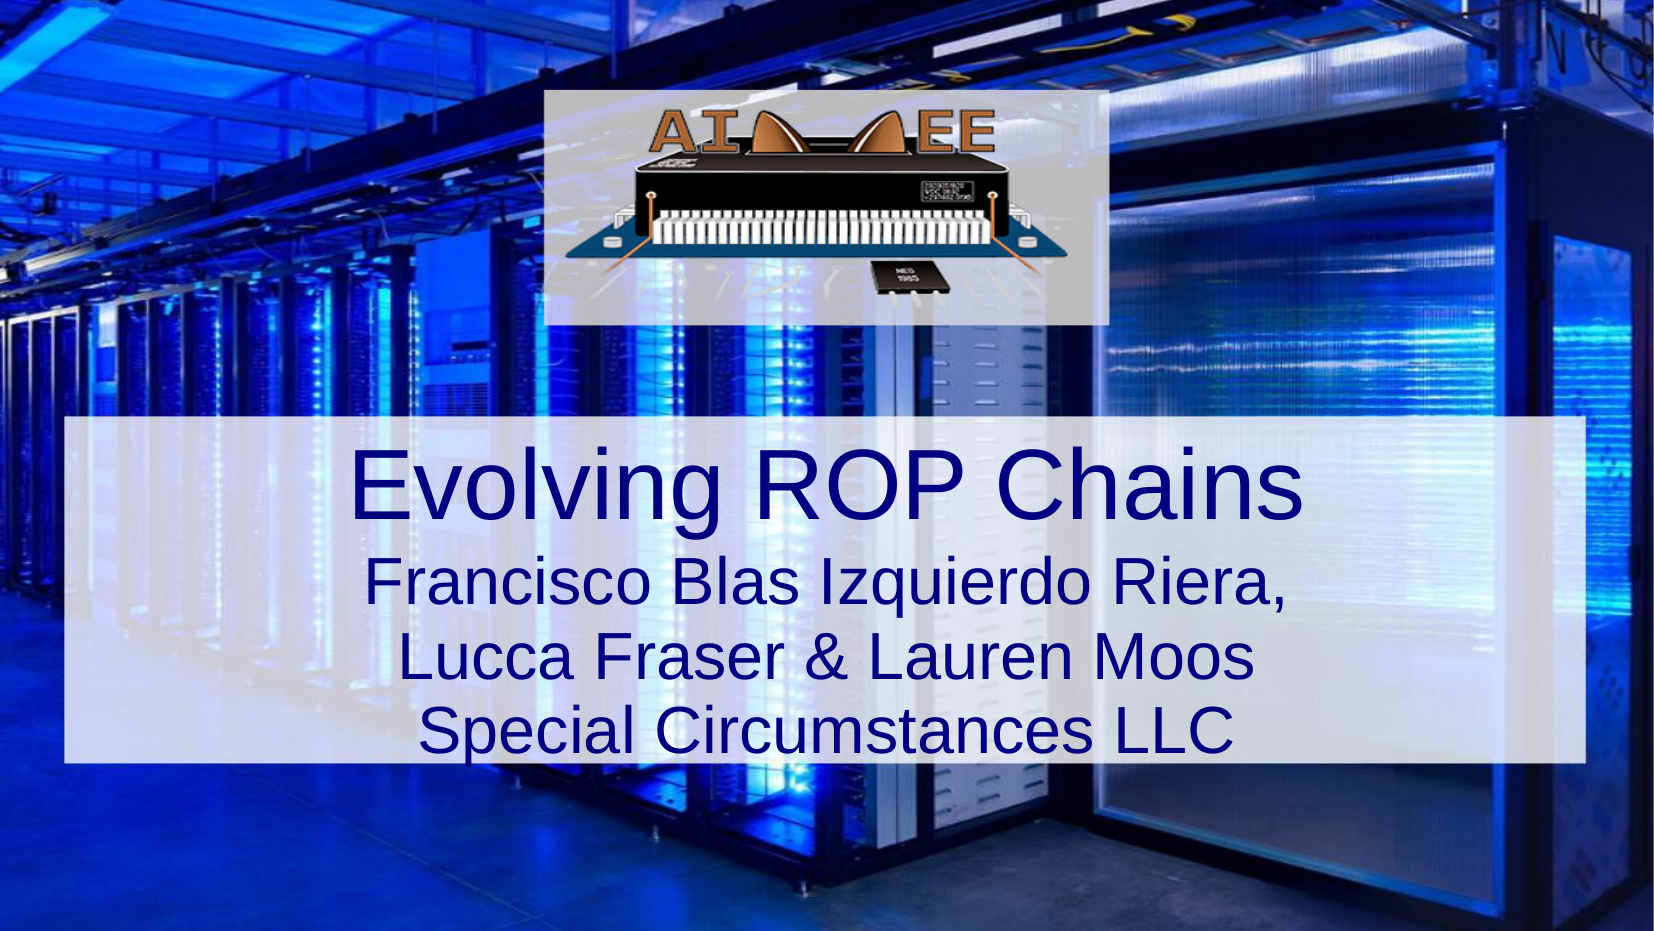

# Evolving ROP Chains
Francisco Blas Izquierdo Riera,
Lucca Fraser & Lauren Moos
Special Circumstances LLC